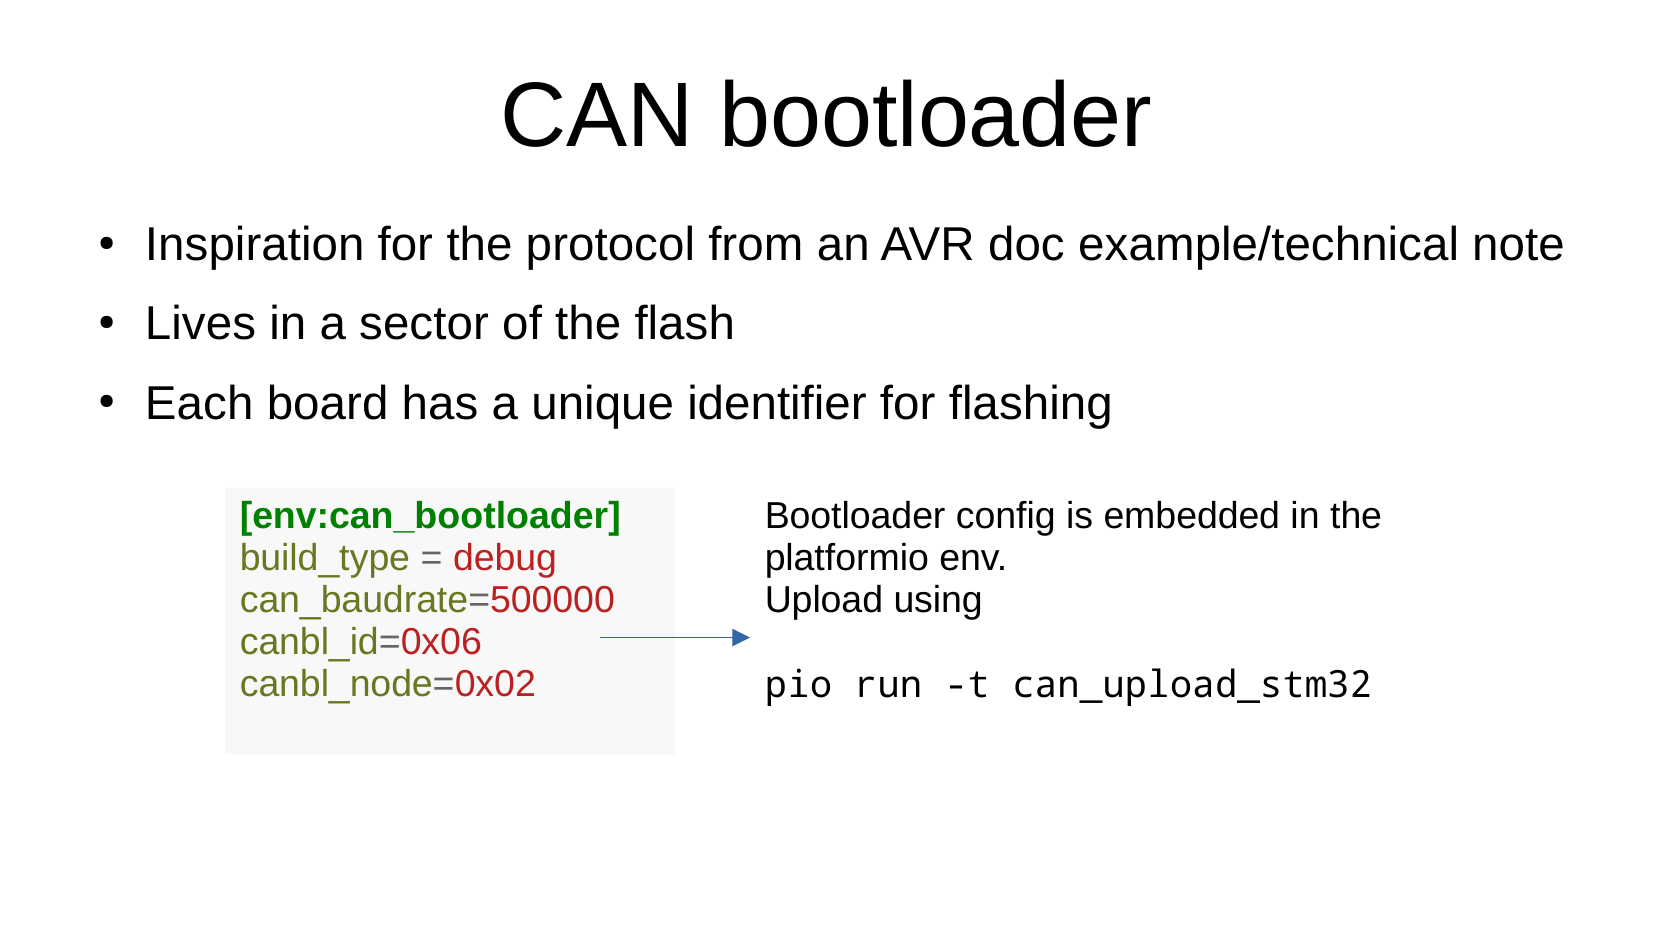

# CAN bootloader
Inspiration for the protocol from an AVR doc example/technical note
Lives in a sector of the flash
Each board has a unique identifier for flashing
[env:can_bootloader]
build_type = debug
can_baudrate=500000
canbl_id=0x06
canbl_node=0x02
Bootloader config is embedded in the platformio env.
Upload using
pio run -t can_upload_stm32